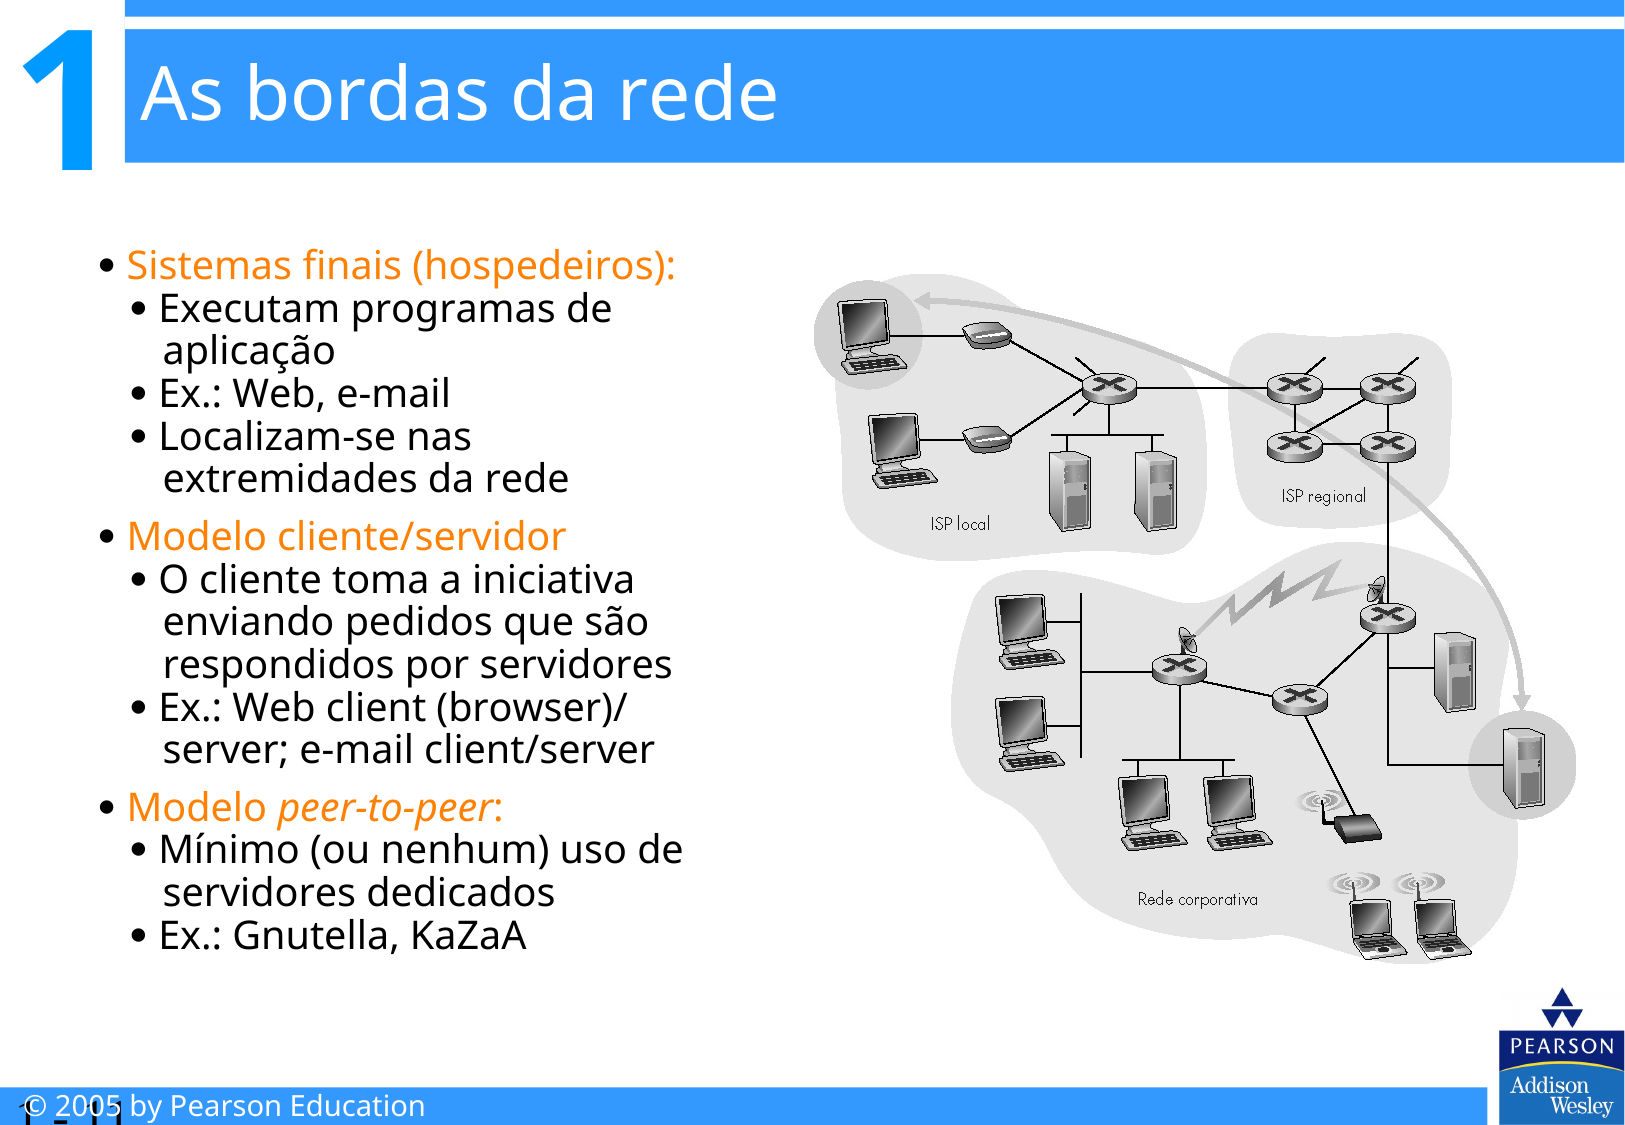

As bordas da rede
#  Sistemas finais (hospedeiros):
 Executam programas de aplicação
 Ex.: Web, e-mail
 Localizam-se nas extremidades da rede
 Modelo cliente/servidor
 O cliente toma a iniciativa enviando pedidos que são respondidos por servidores
 Ex.: Web client (browser)/ server; e-mail client/server
 Modelo peer-to-peer:
 Mínimo (ou nenhum) uso de servidores dedicados
 Ex.: Gnutella, KaZaA
11